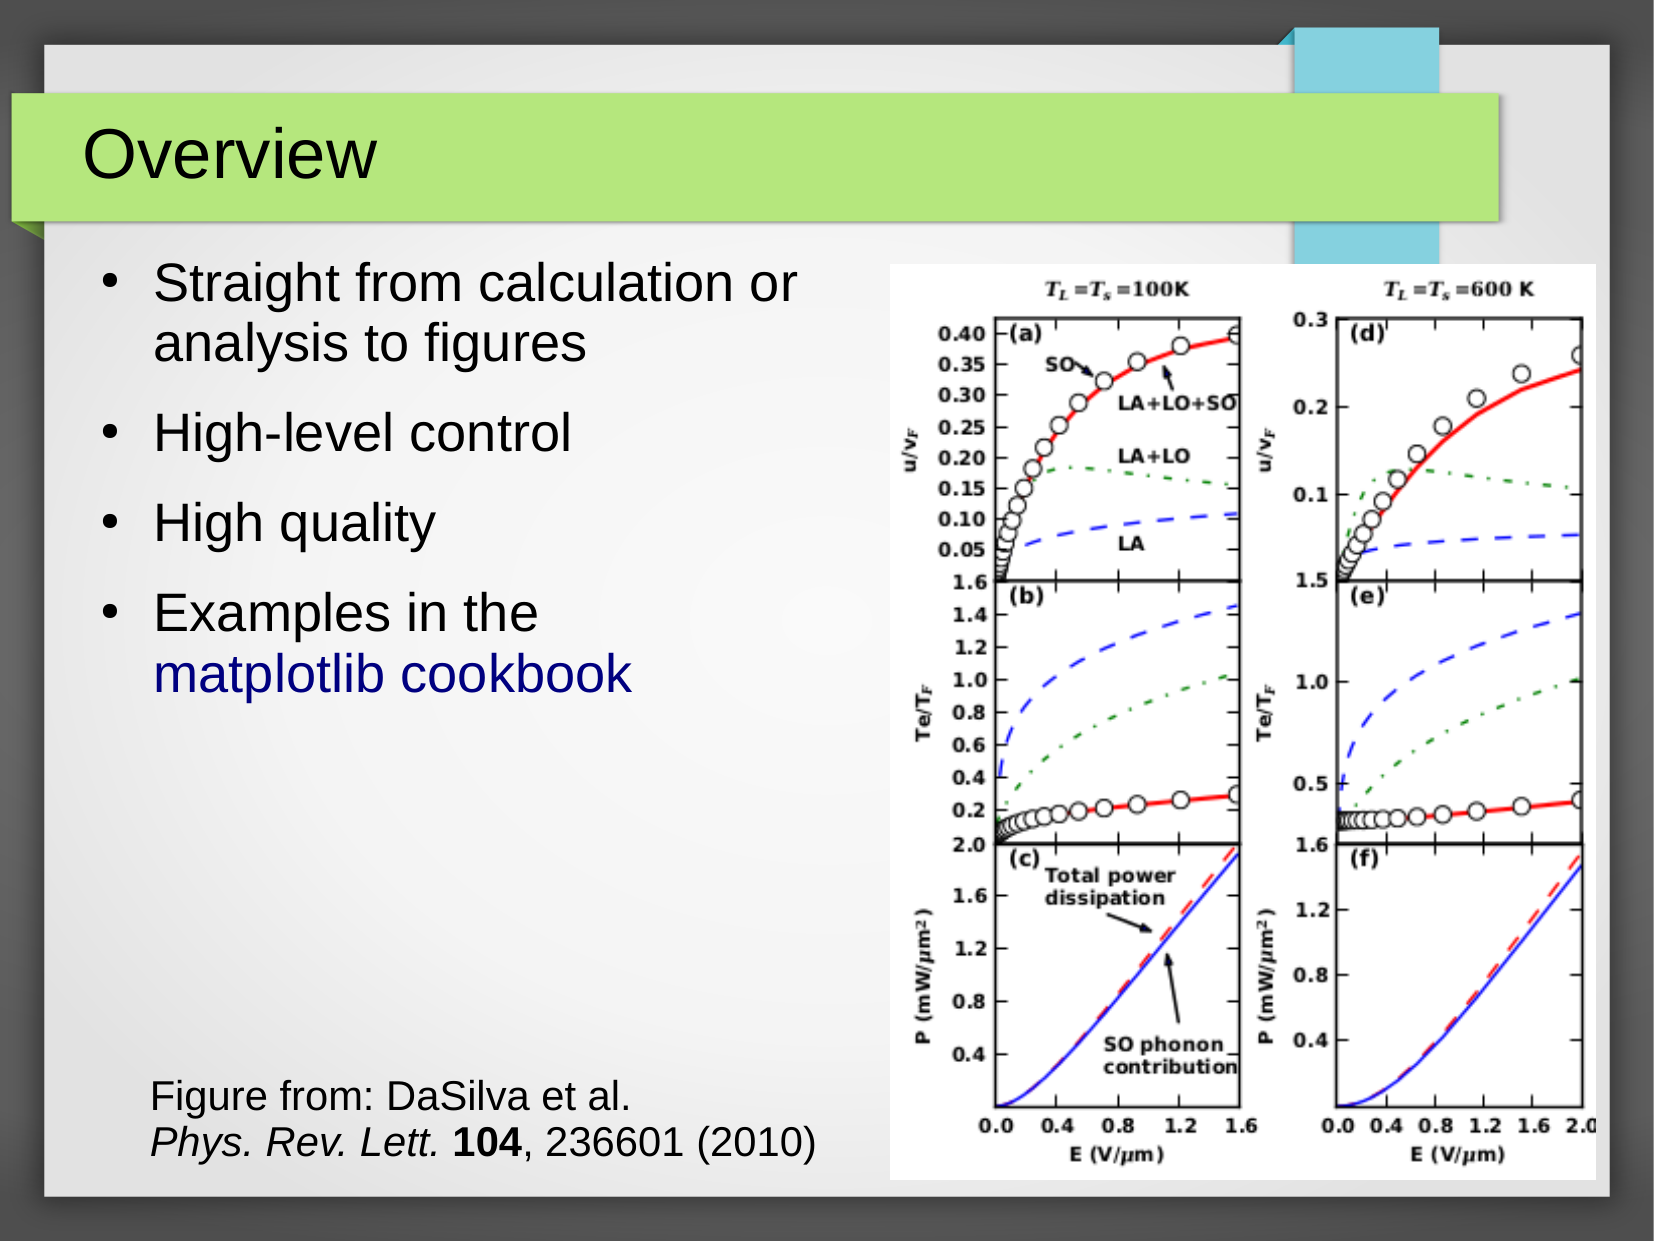

# Overview
Straight from calculation or analysis to figures
High-level control
High quality
Examples in the matplotlib cookbook
Figure from: DaSilva et al.
Phys. Rev. Lett. 104, 236601 (2010)